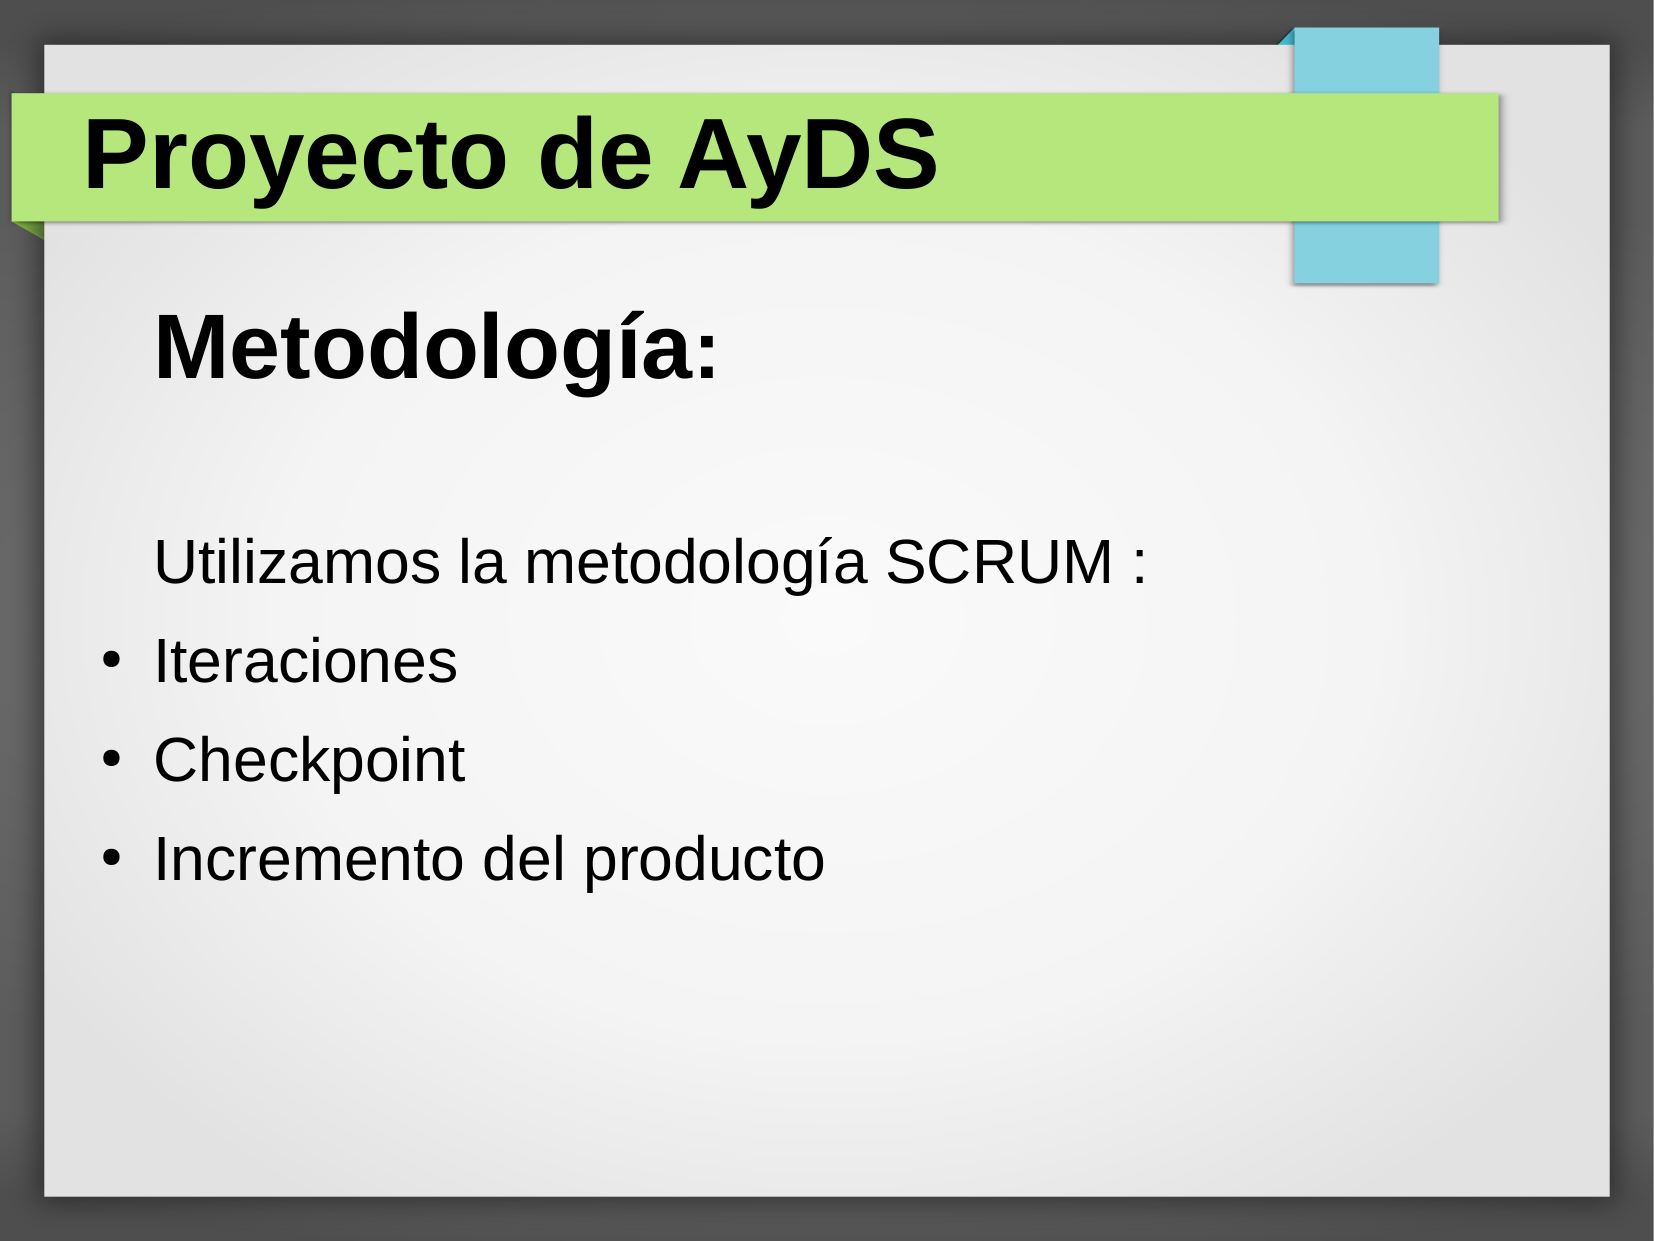

# Proyecto de AyDS
Metodología:
Utilizamos la metodología SCRUM :
Iteraciones
Checkpoint
Incremento del producto